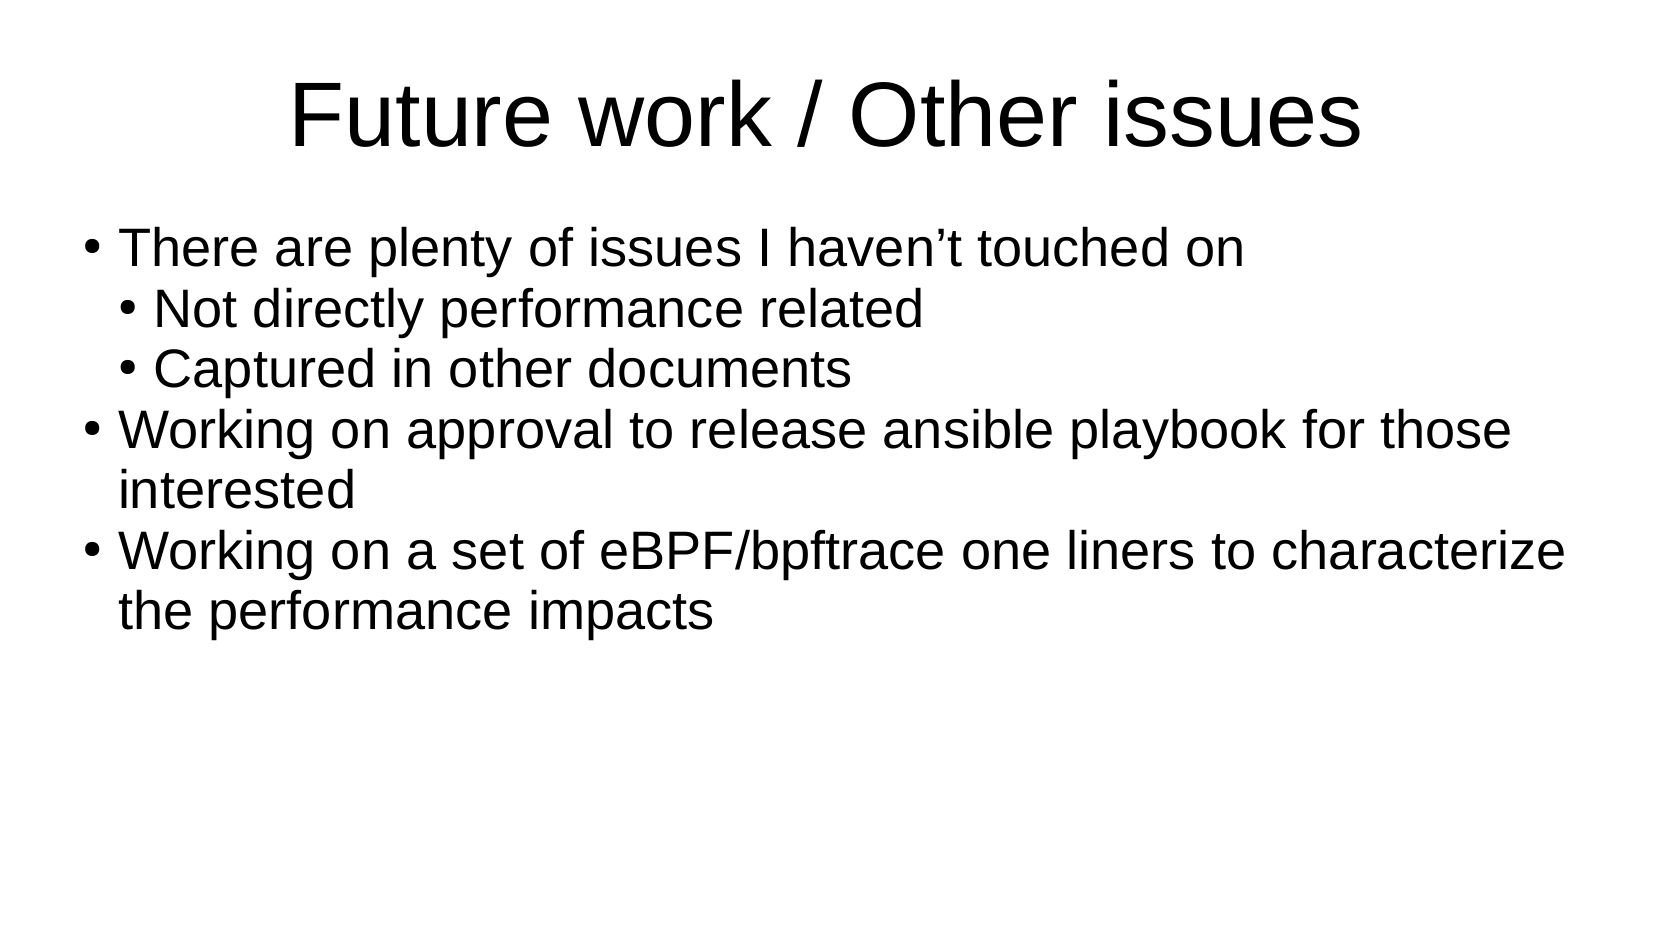

# Future work / Other issues
There are plenty of issues I haven’t touched on
Not directly performance related
Captured in other documents
Working on approval to release ansible playbook for those interested
Working on a set of eBPF/bpftrace one liners to characterize the performance impacts